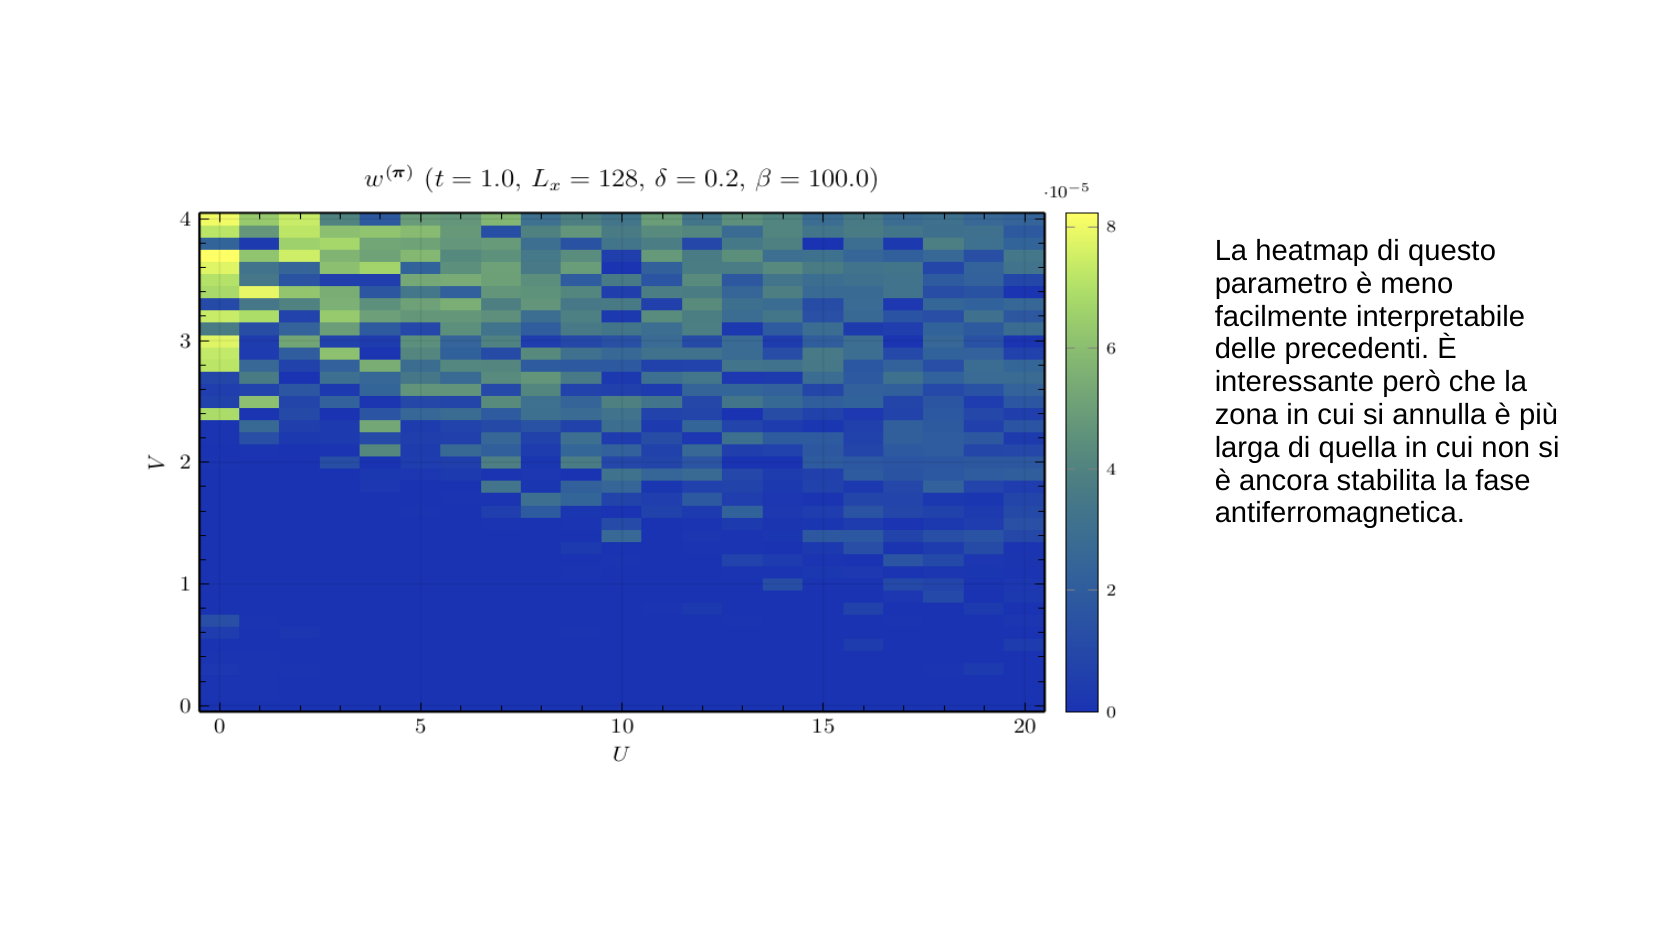

La heatmap di questo parametro è meno facilmente interpretabile delle precedenti. È interessante però che la zona in cui si annulla è più larga di quella in cui non si è ancora stabilita la fase antiferromagnetica.